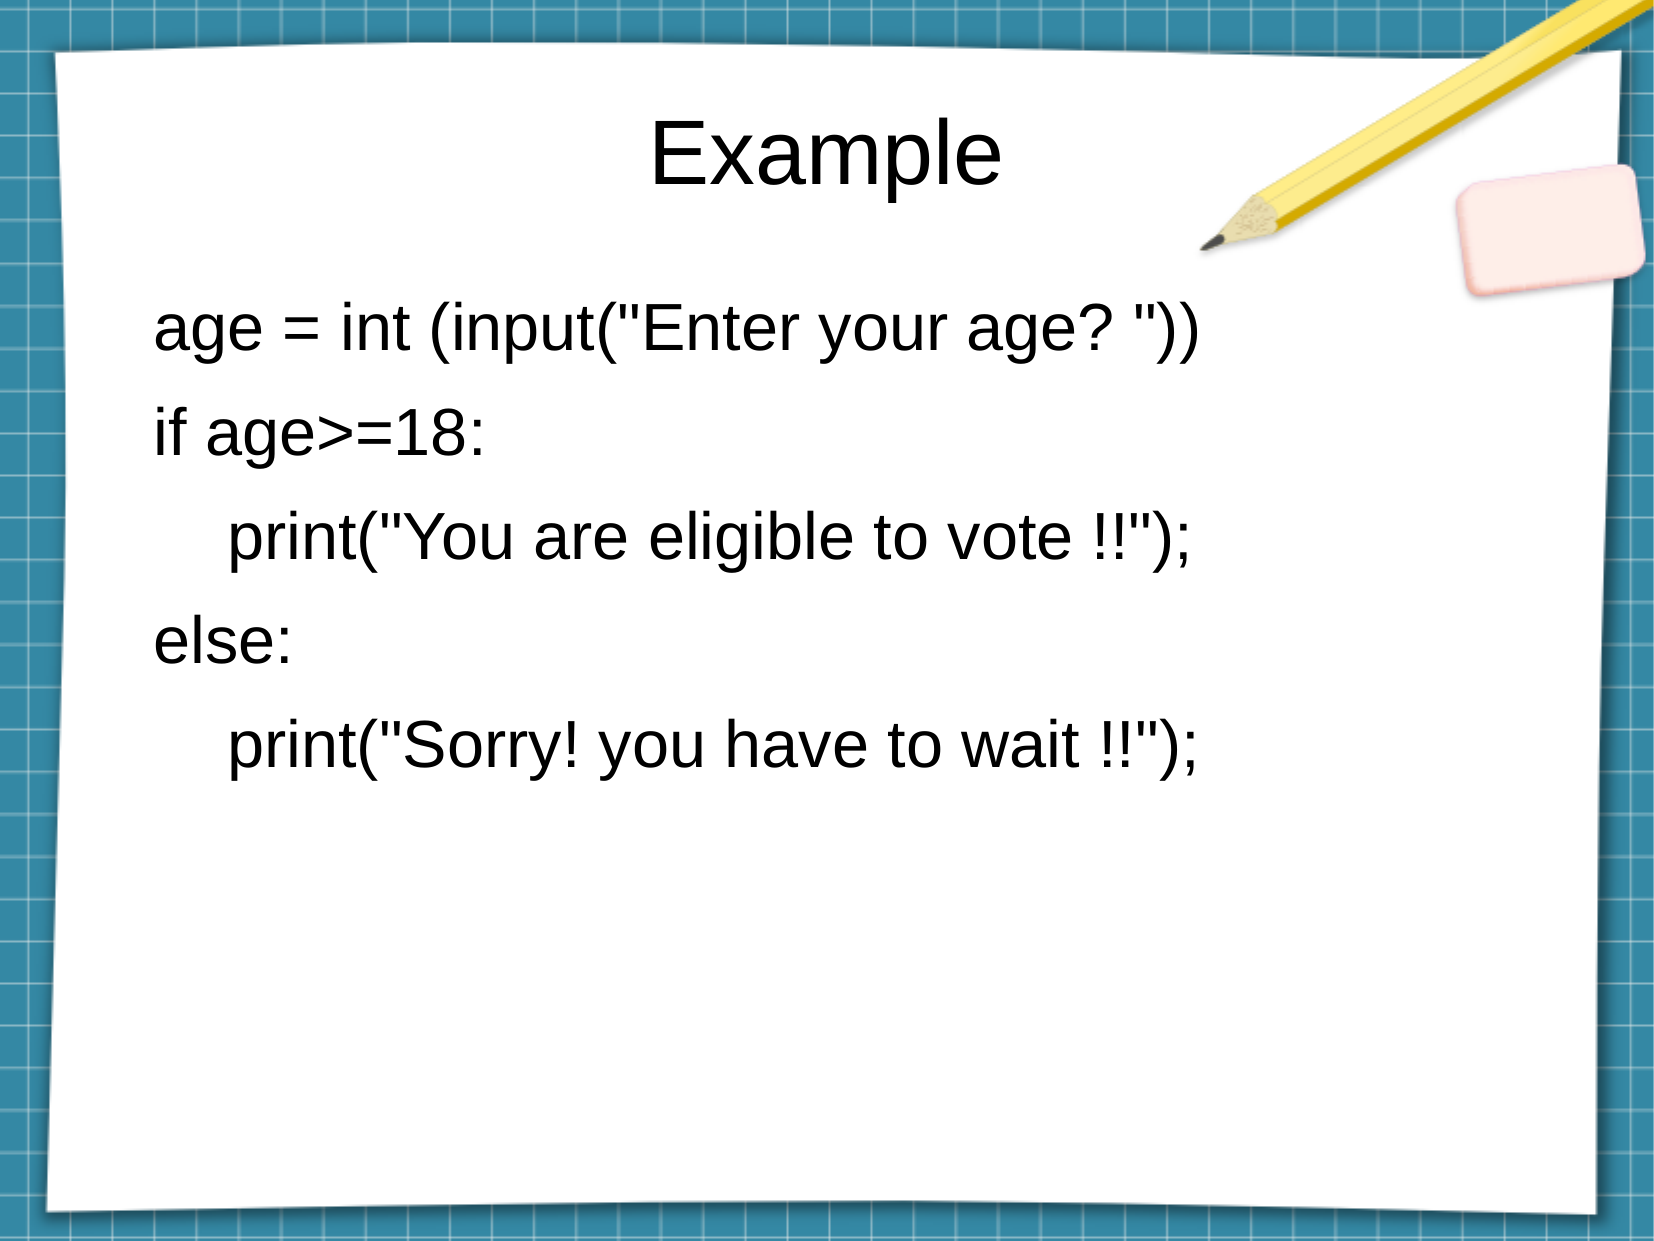

# Example
age = int (input("Enter your age? "))
if age>=18:
 print("You are eligible to vote !!");
else:
 print("Sorry! you have to wait !!");